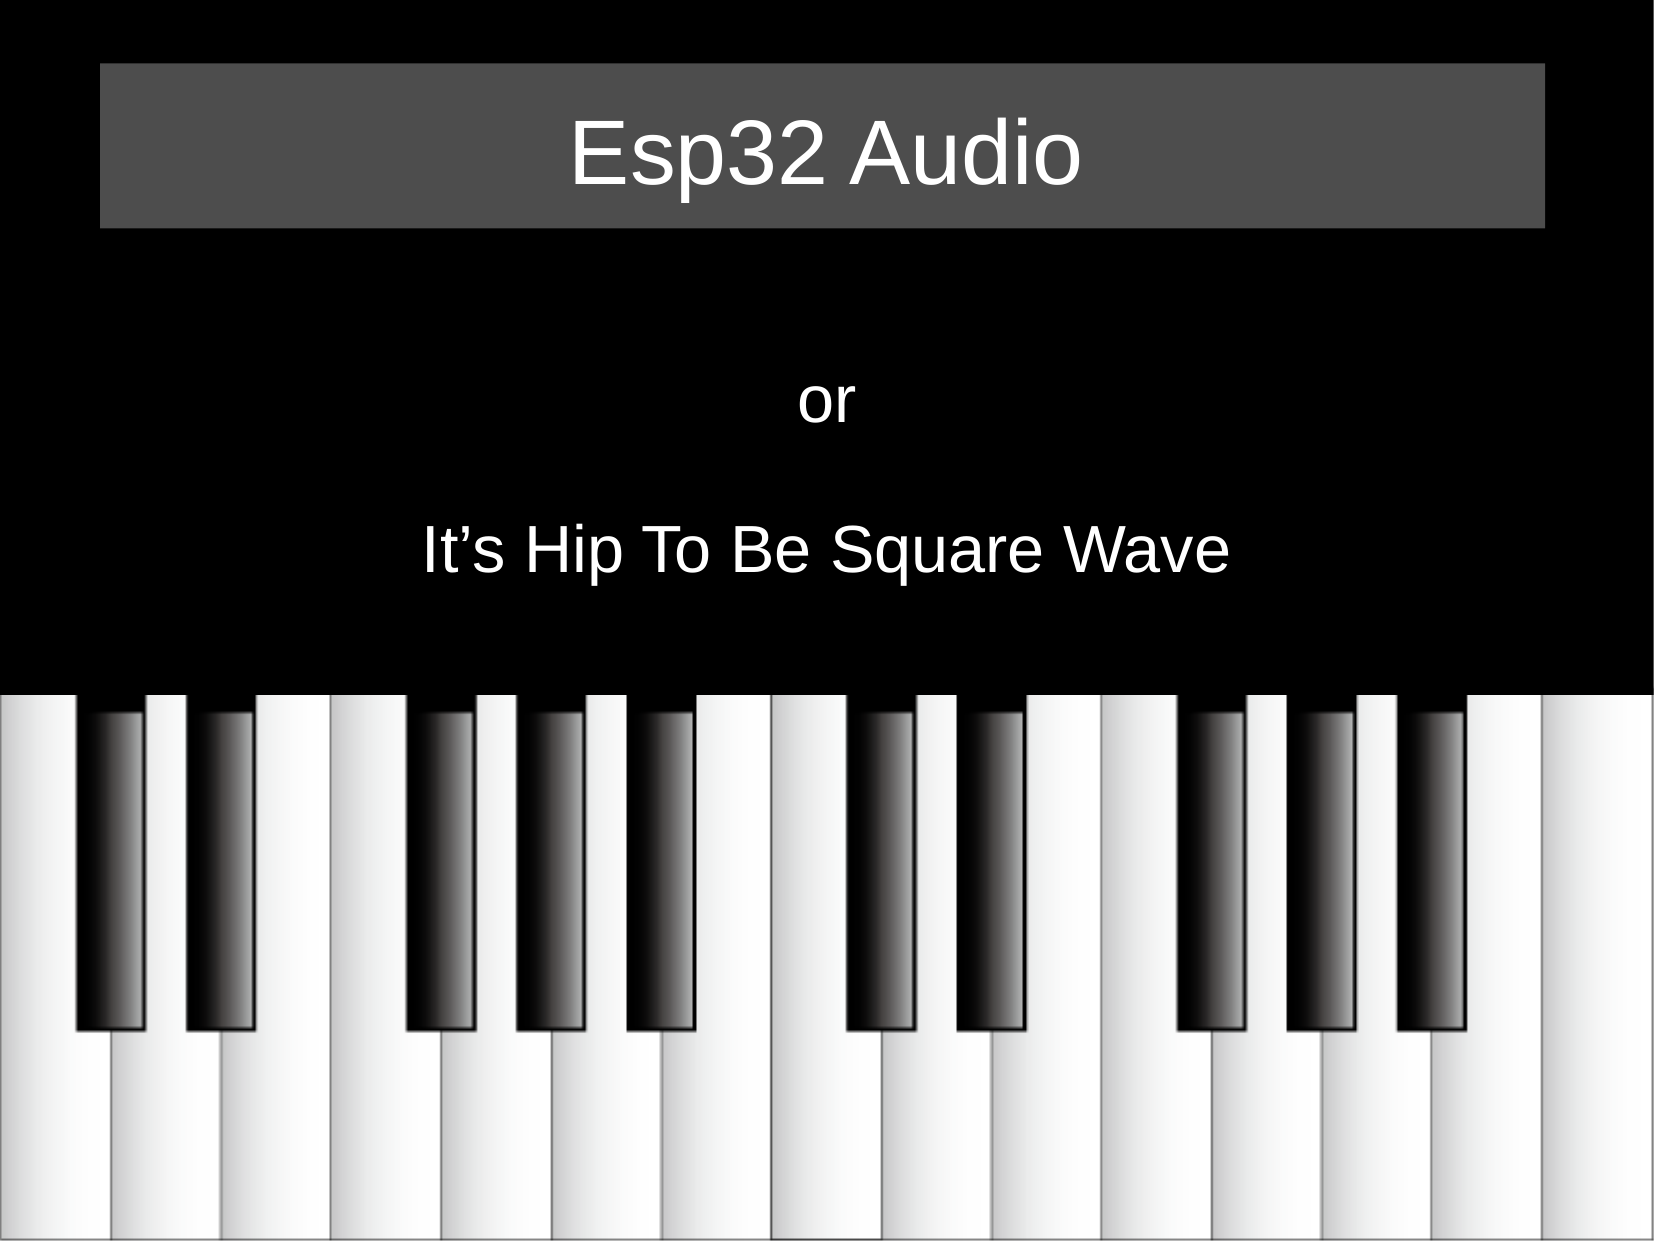

# Esp32 Audio
or
It’s Hip To Be Square Wave